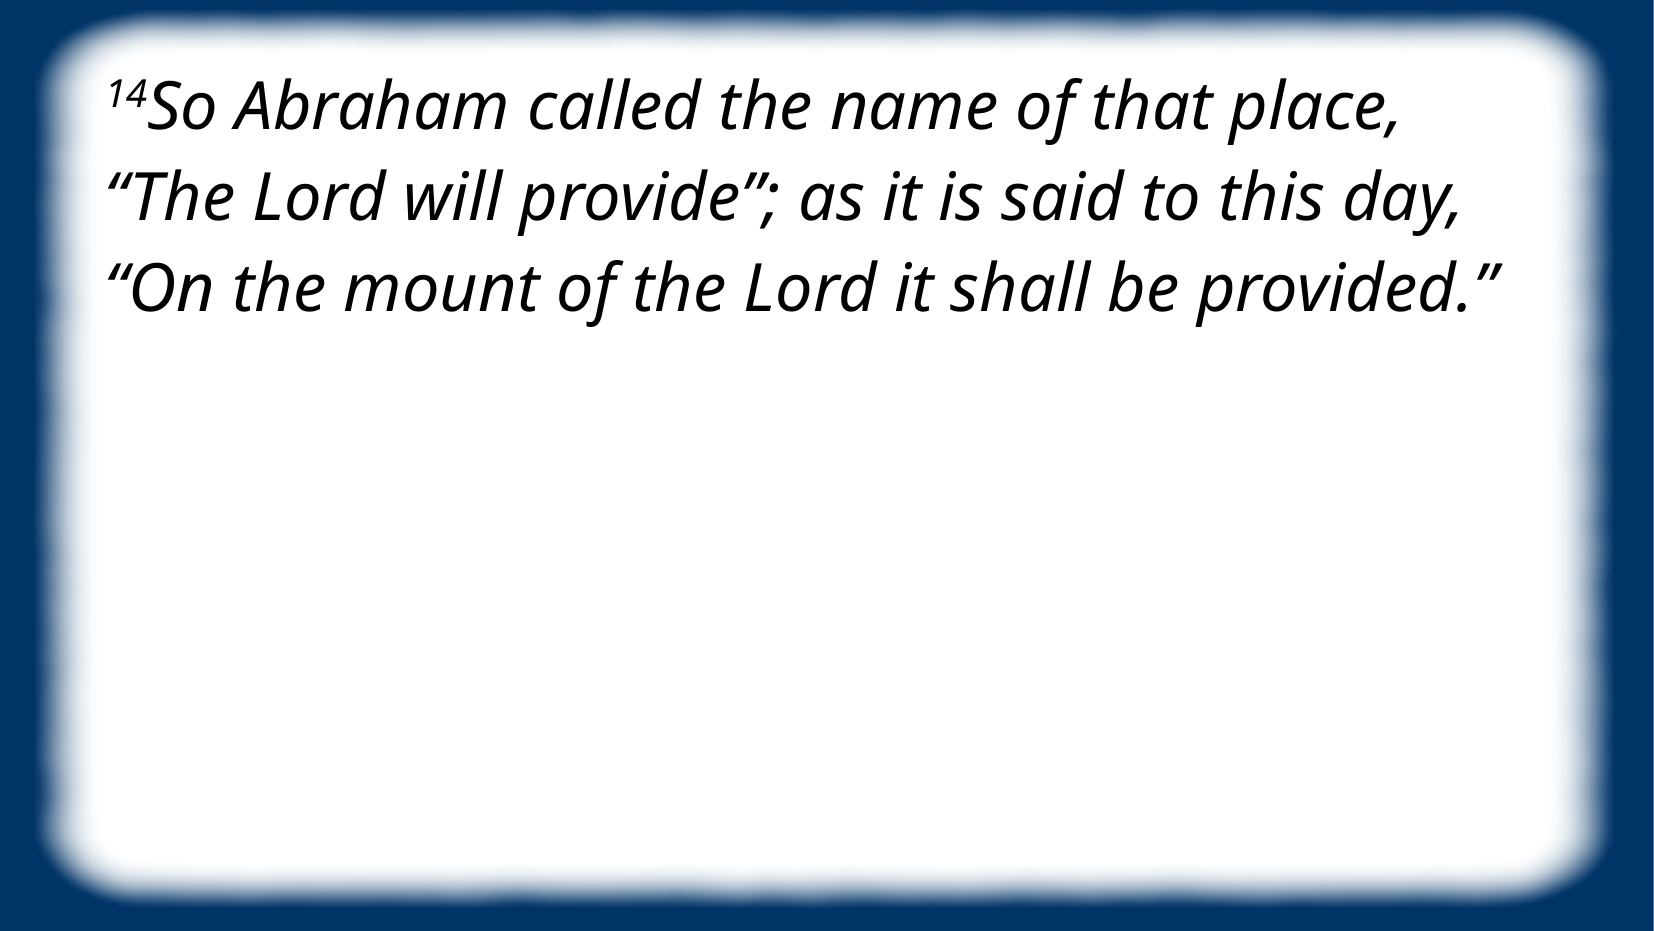

14So Abraham called the name of that place, “The Lord will provide”; as it is said to this day, “On the mount of the Lord it shall be provided.”